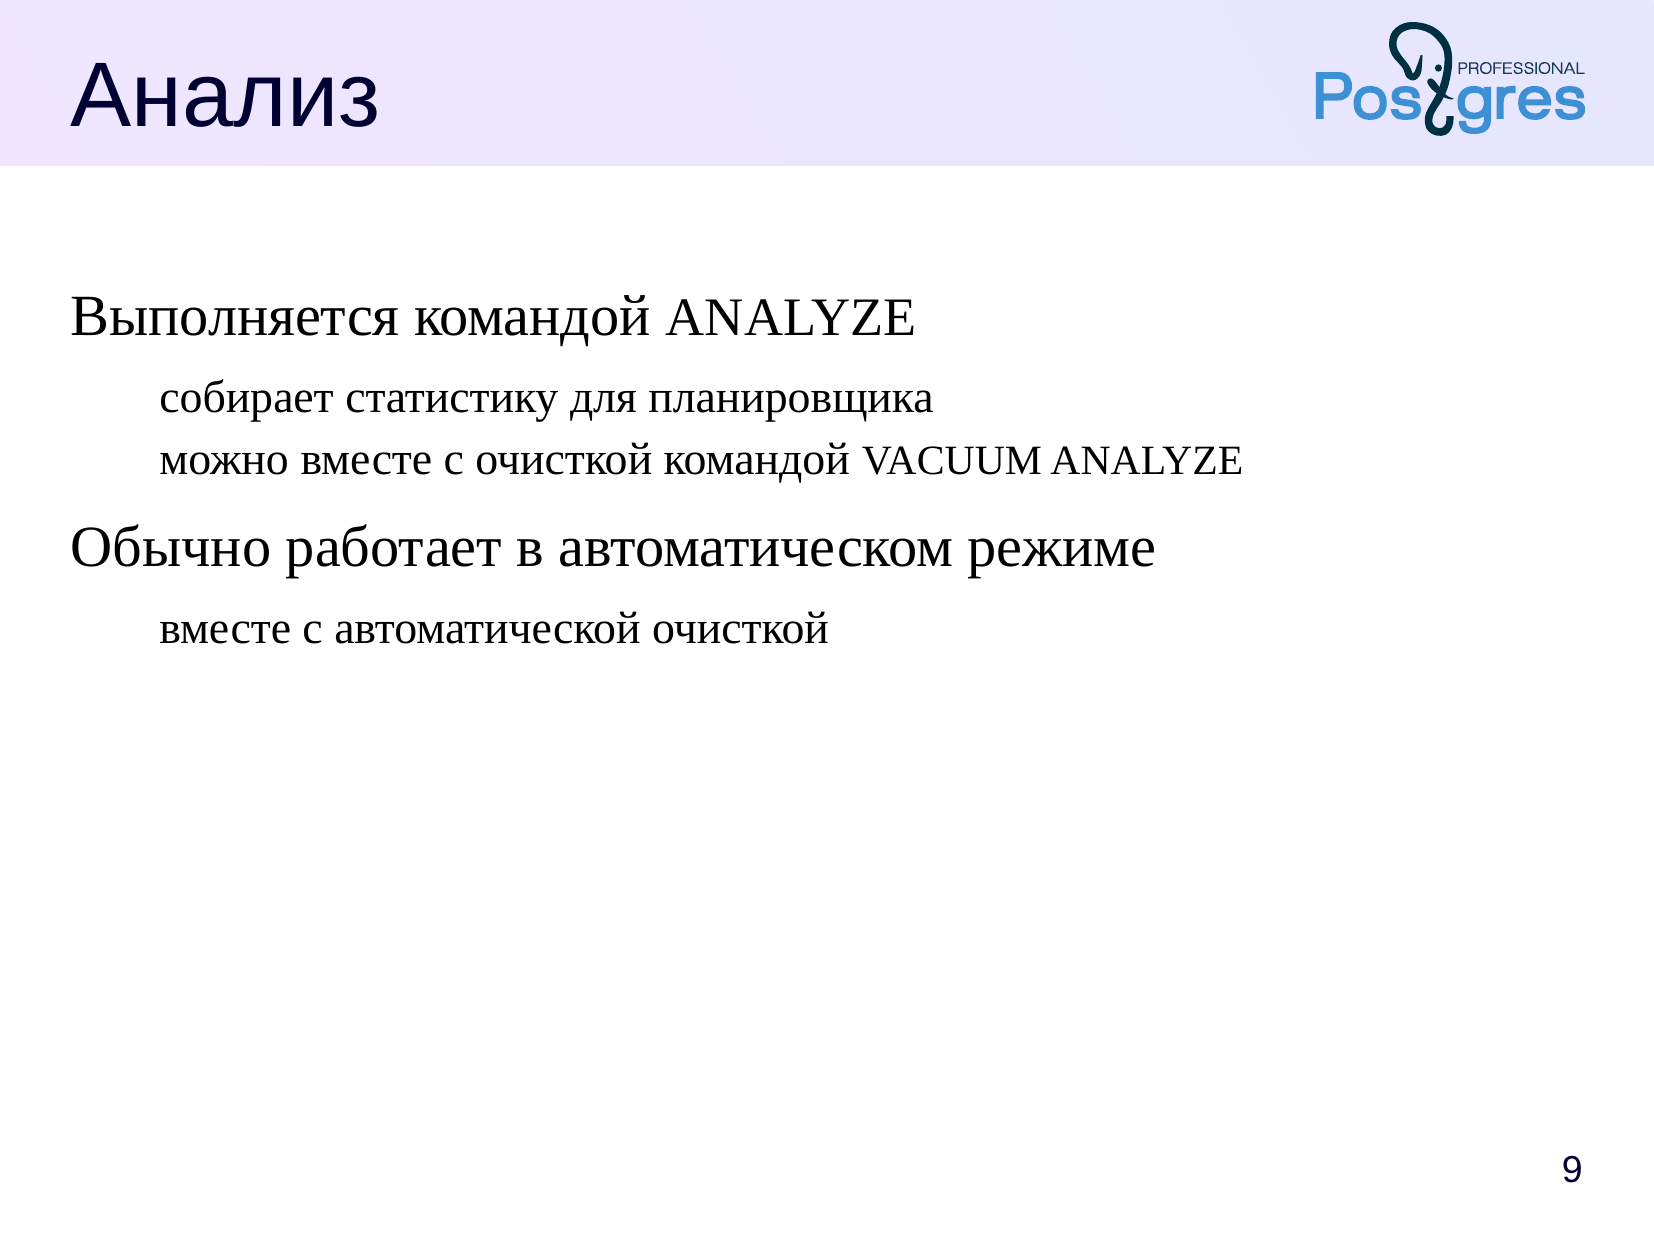

# Анализ
Выполняется командой ANALYZE
собирает статистику для планировщика
можно вместе с очисткой командой VACUUM ANALYZE
Обычно работает в автоматическом режиме
вместе с автоматической очисткой